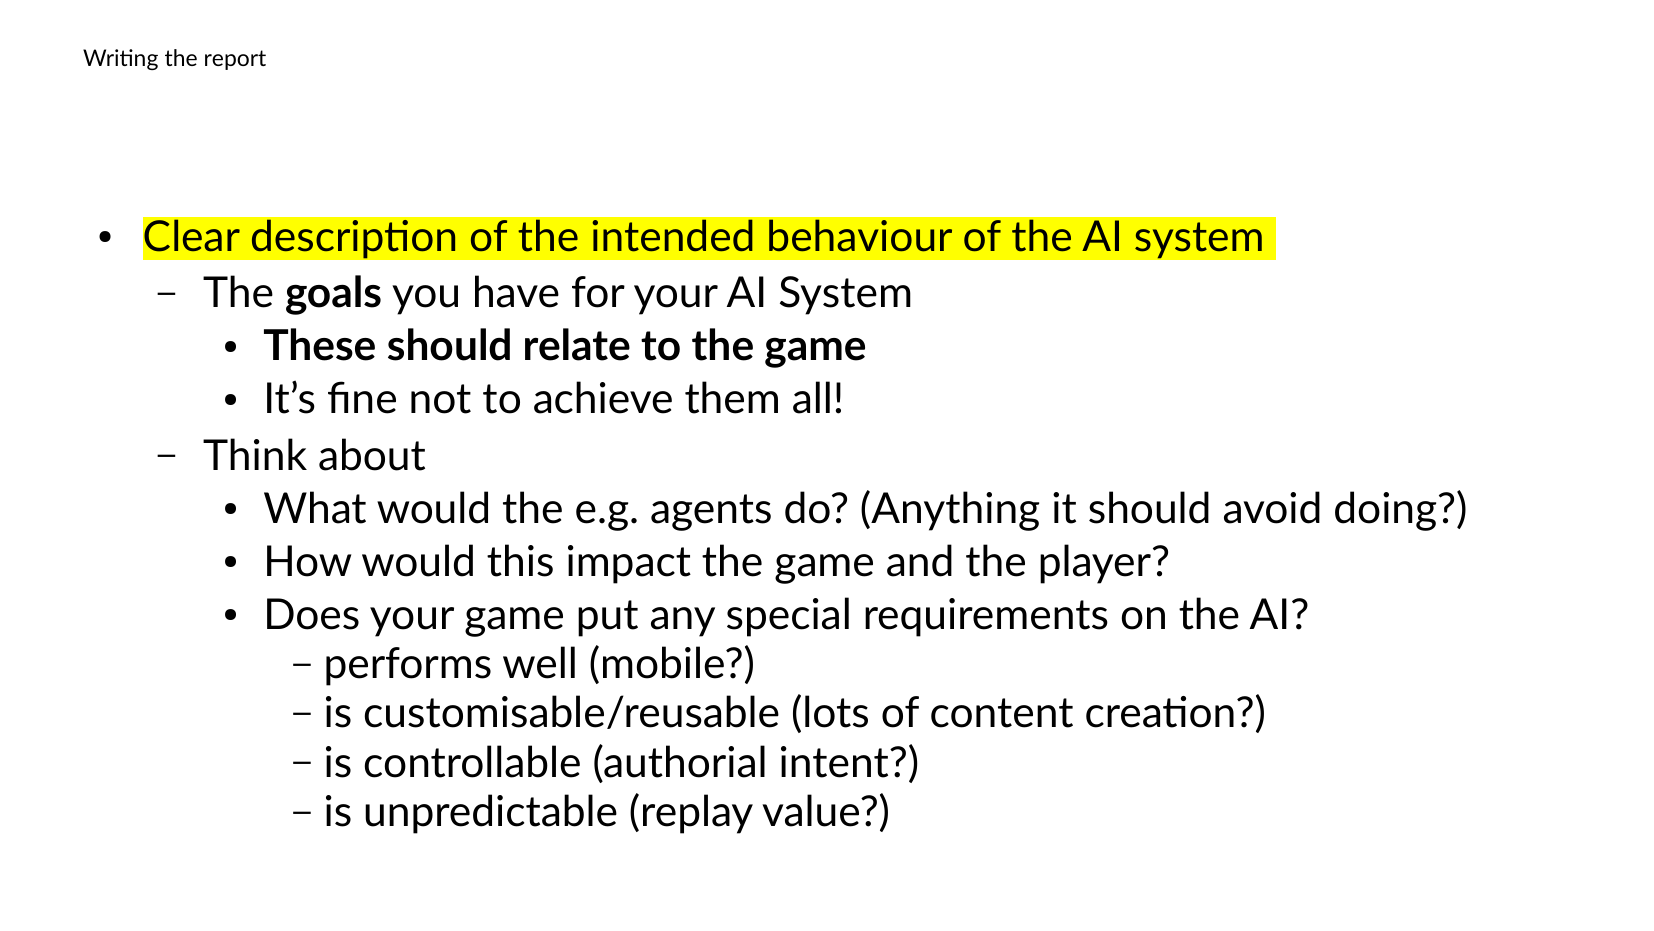

# Writing the report
Clear description of the intended behaviour of the AI system
The goals you have for your AI System
These should relate to the game
It’s fine not to achieve them all!
Think about
What would the e.g. agents do? (Anything it should avoid doing?)
How would this impact the game and the player?
Does your game put any special requirements on the AI?
performs well (mobile?)
is customisable/reusable (lots of content creation?)
is controllable (authorial intent?)
is unpredictable (replay value?)